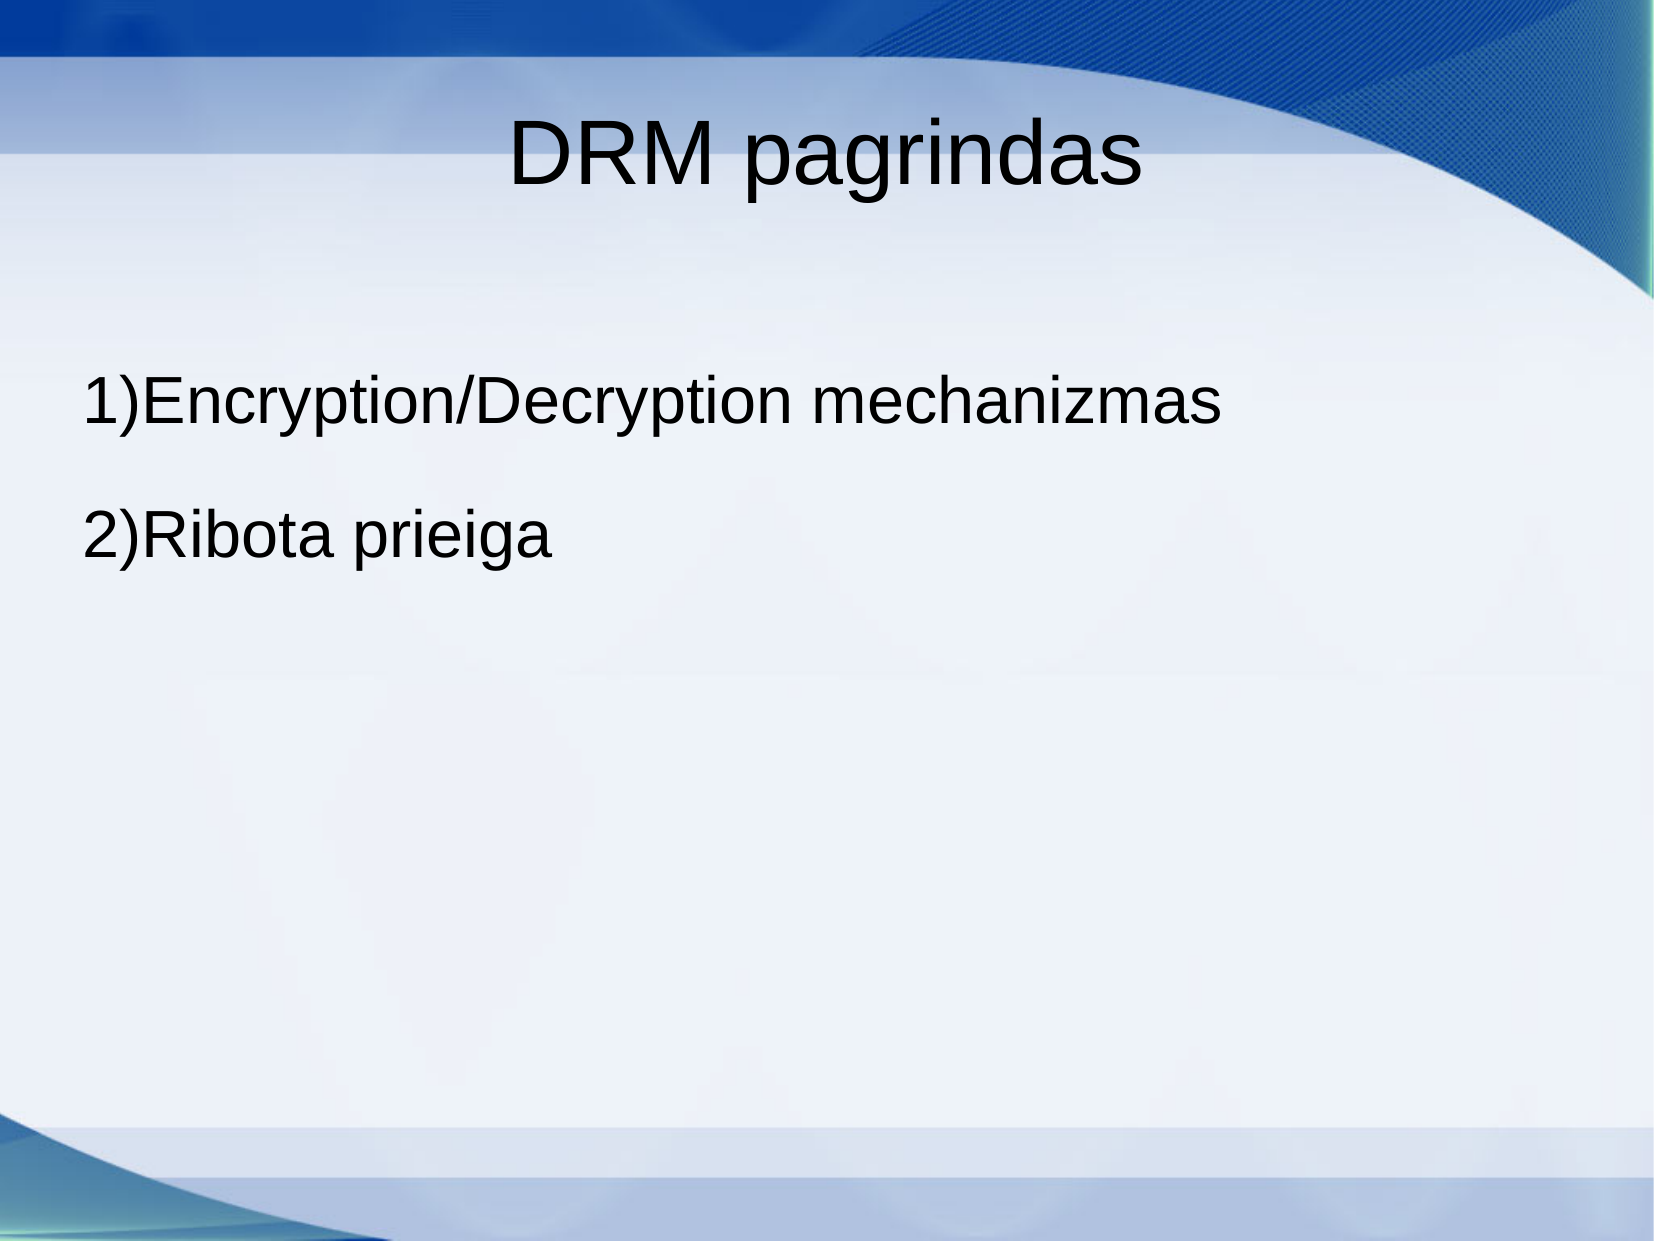

# DRM pagrindas
Encryption/Decryption mechanizmas
Ribota prieiga